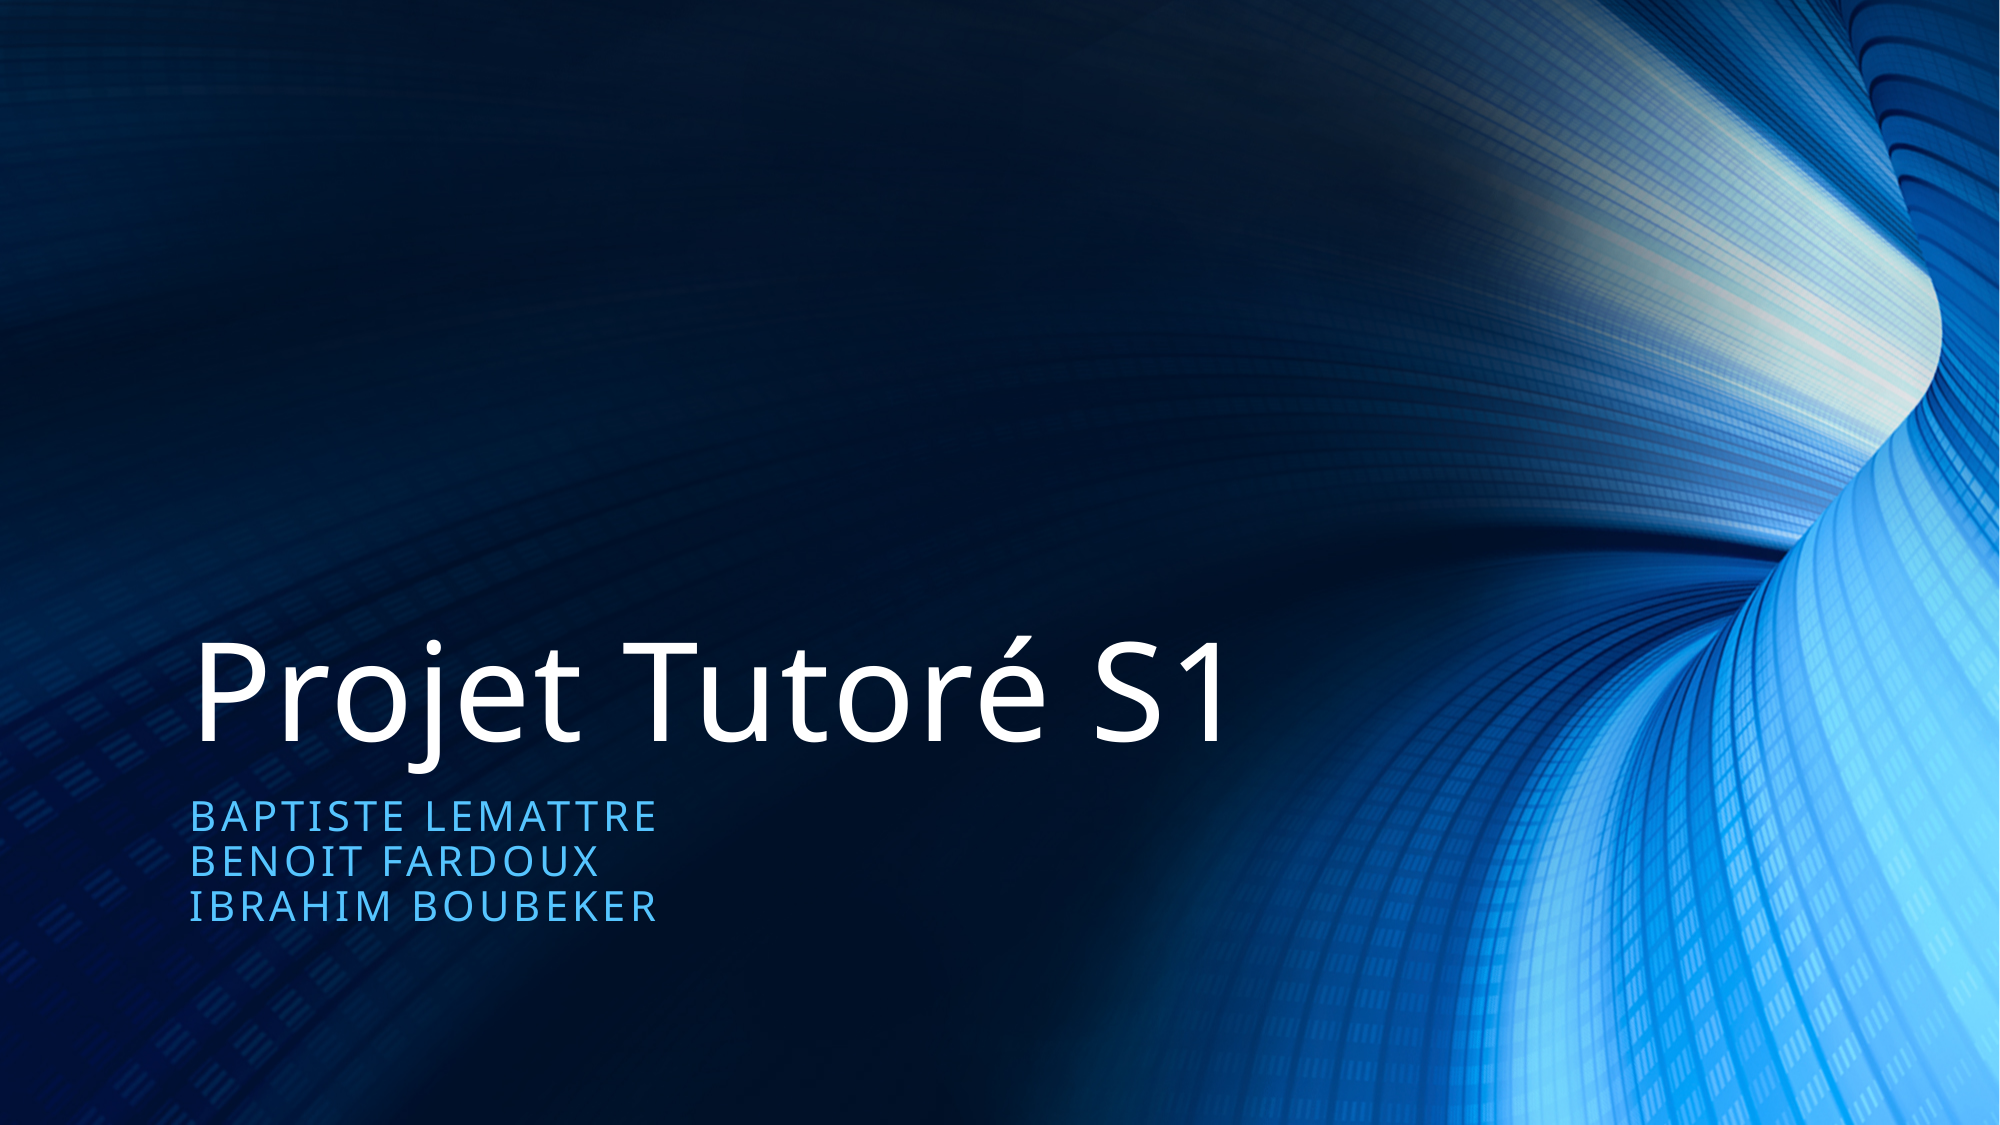

# Projet Tutoré S1
Baptiste lemattre
Benoit fardoux
IBRAhim boubeker